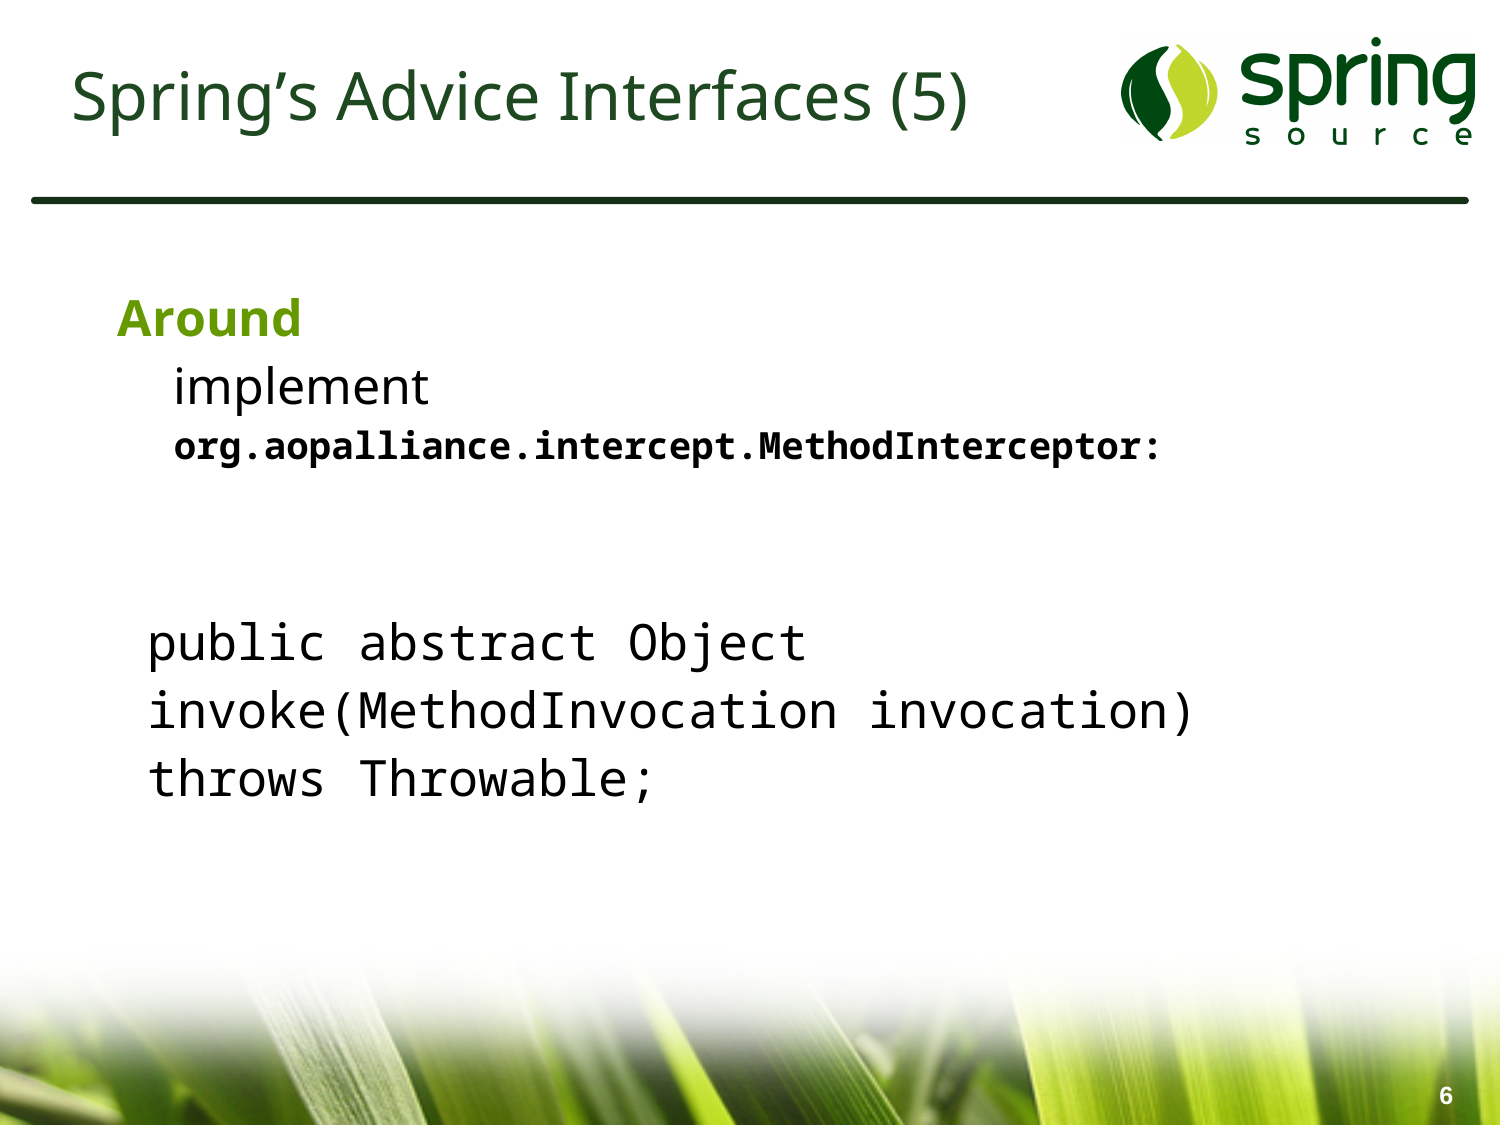

# Spring’s Advice Interfaces (5)
Around
	implement org.aopalliance.intercept.MethodInterceptor:
 public abstract Object
 invoke(MethodInvocation invocation)
 throws Throwable;